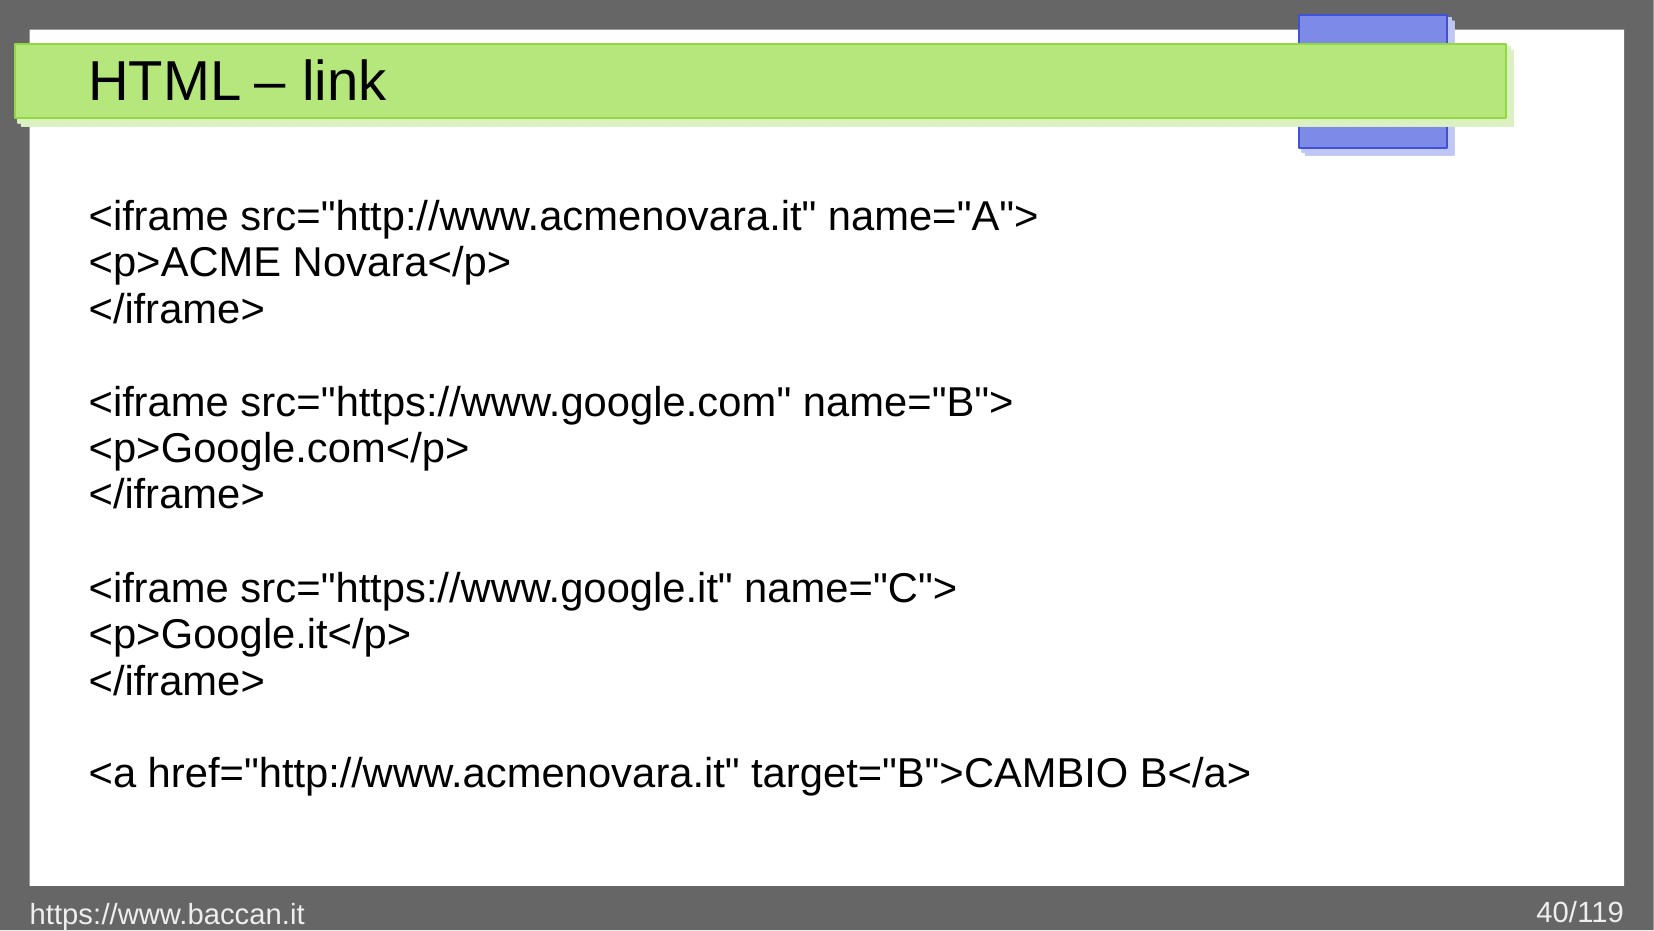

# HTML – link
<iframe src="http://www.acmenovara.it" name="A">
<p>ACME Novara</p>
</iframe>
<iframe src="https://www.google.com" name="B">
<p>Google.com</p>
</iframe>
<iframe src="https://www.google.it" name="C">
<p>Google.it</p>
</iframe>
<a href="http://www.acmenovara.it" target="B">CAMBIO B</a>
40
https://www.baccan.it